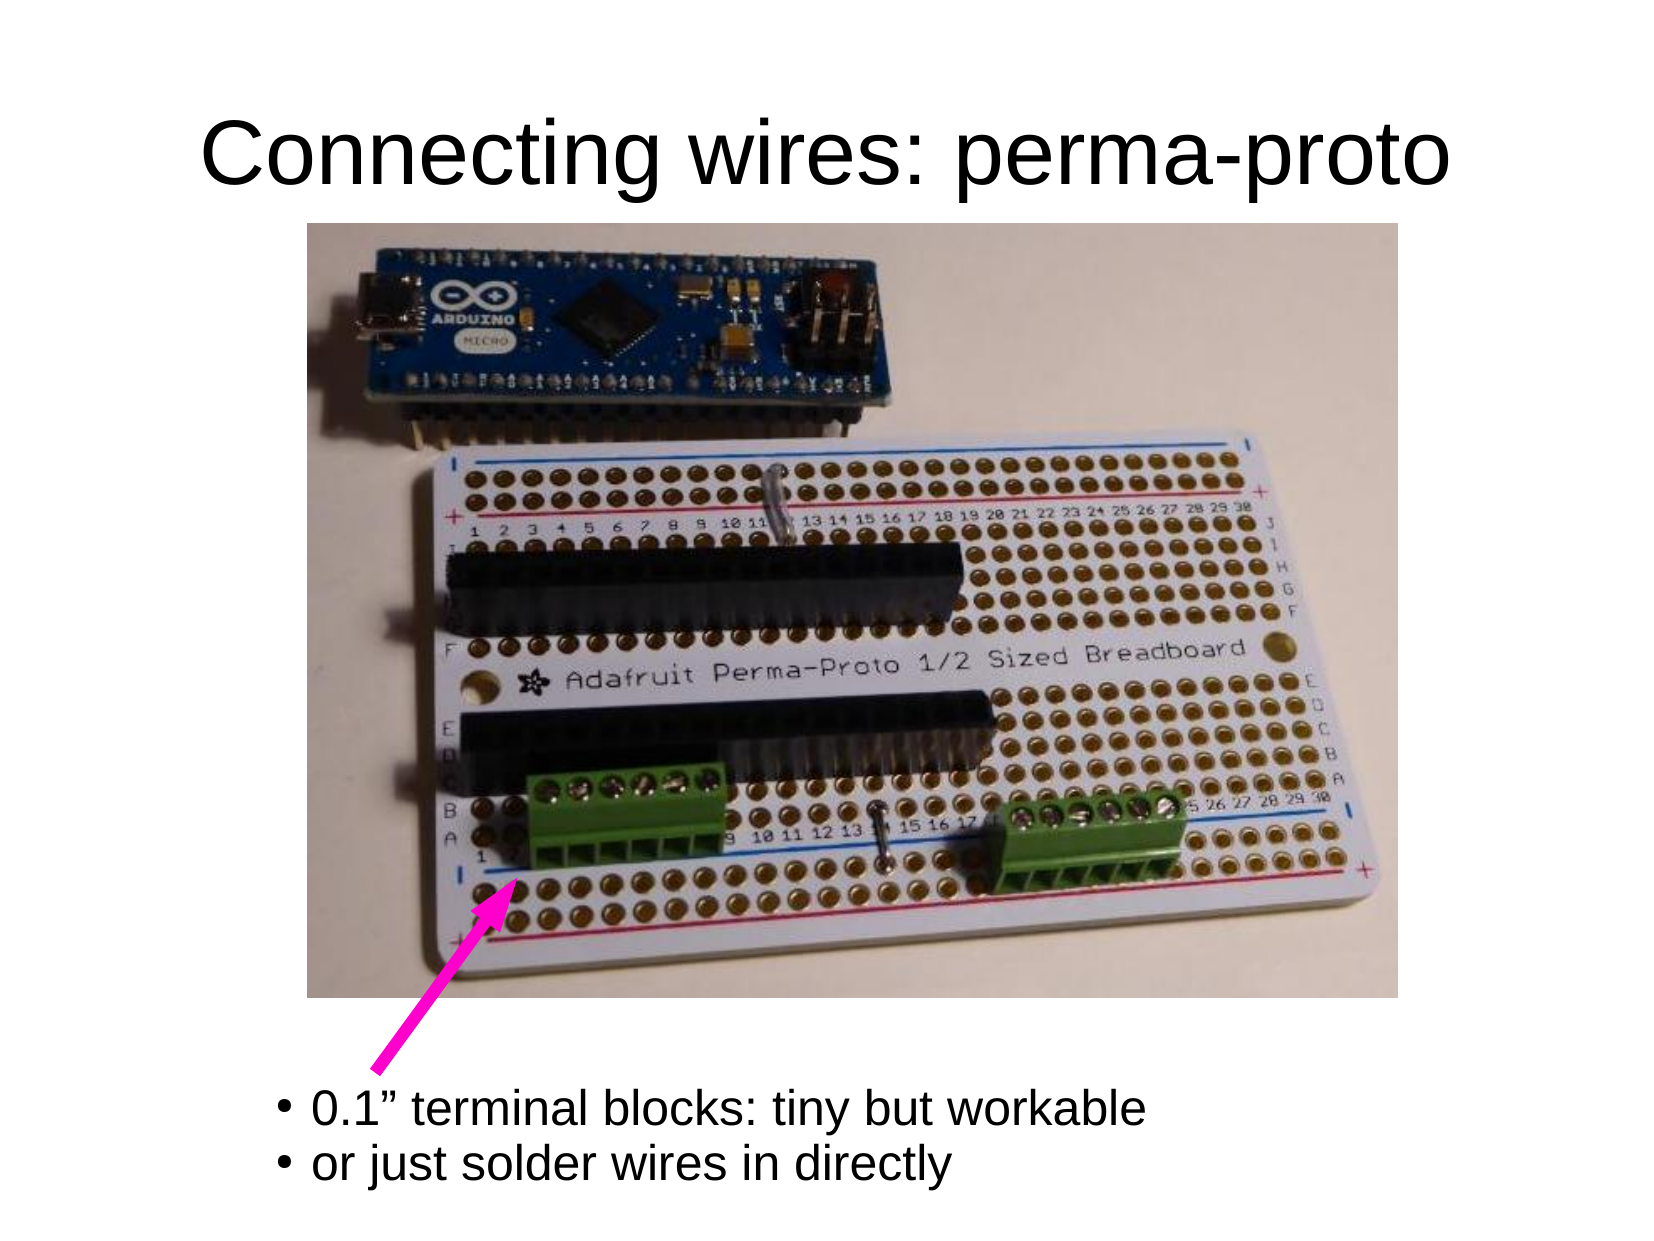

# Connecting wires: perma-proto
0.1” terminal blocks: tiny but workable
or just solder wires in directly